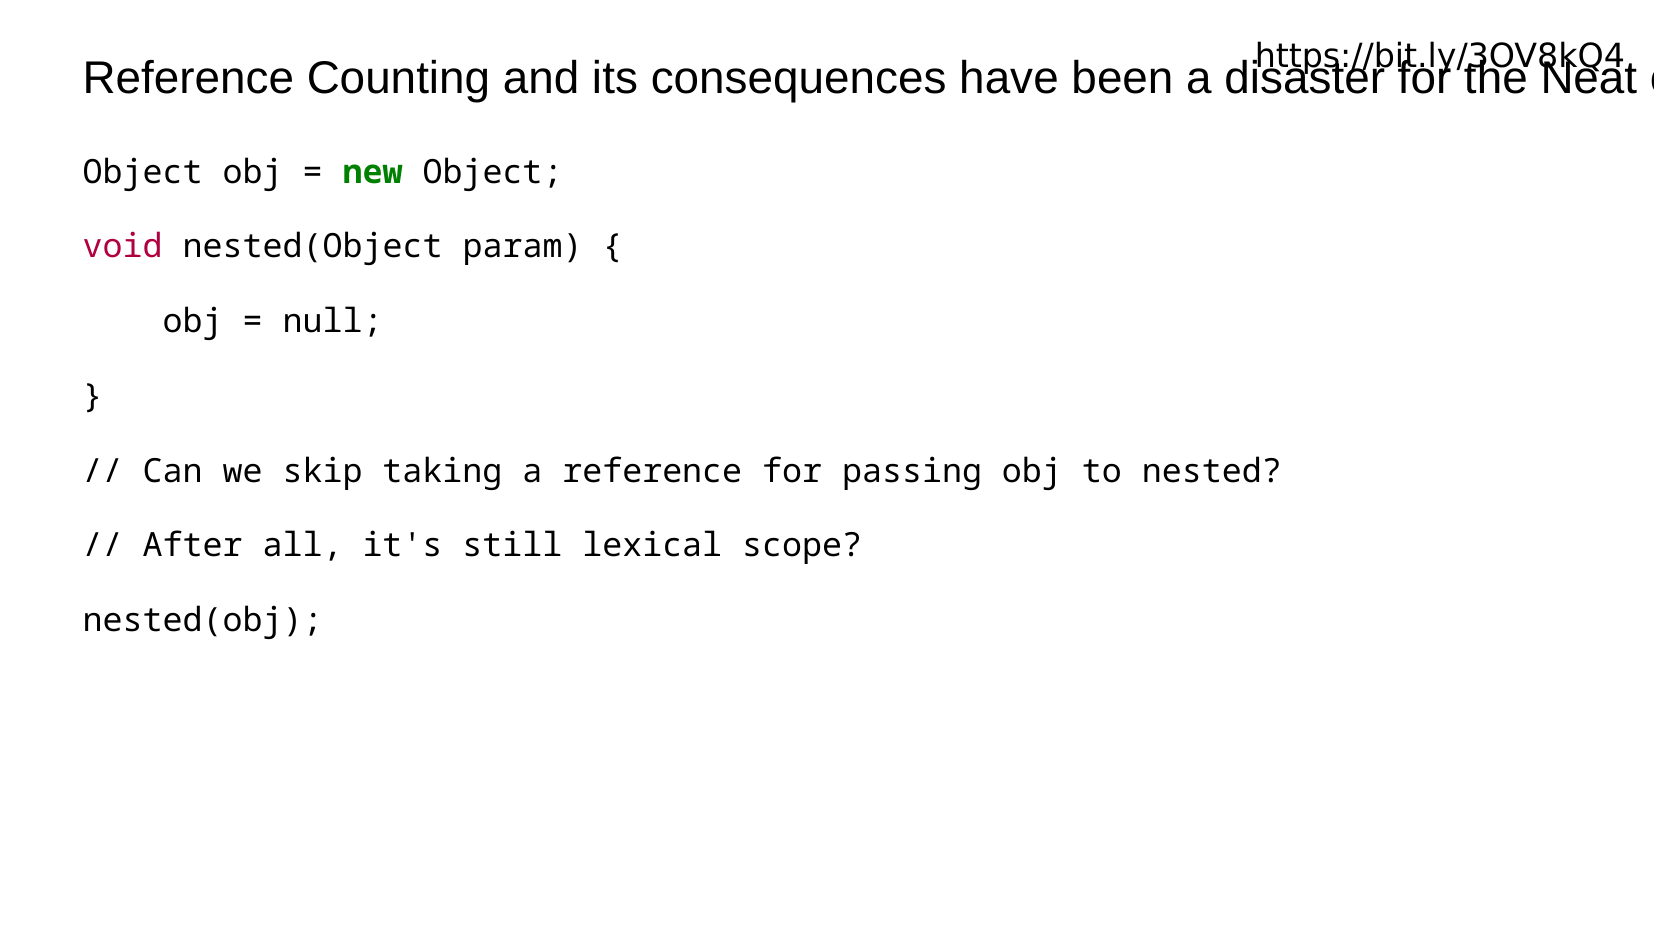

# Reference Counting and its consequences have been a disaster for the Neat c
Object obj = new Object;
void nested(Object param) {
 obj = null;
}
// Can we skip taking a reference for passing obj to nested?
// After all, it's still lexical scope?
nested(obj);